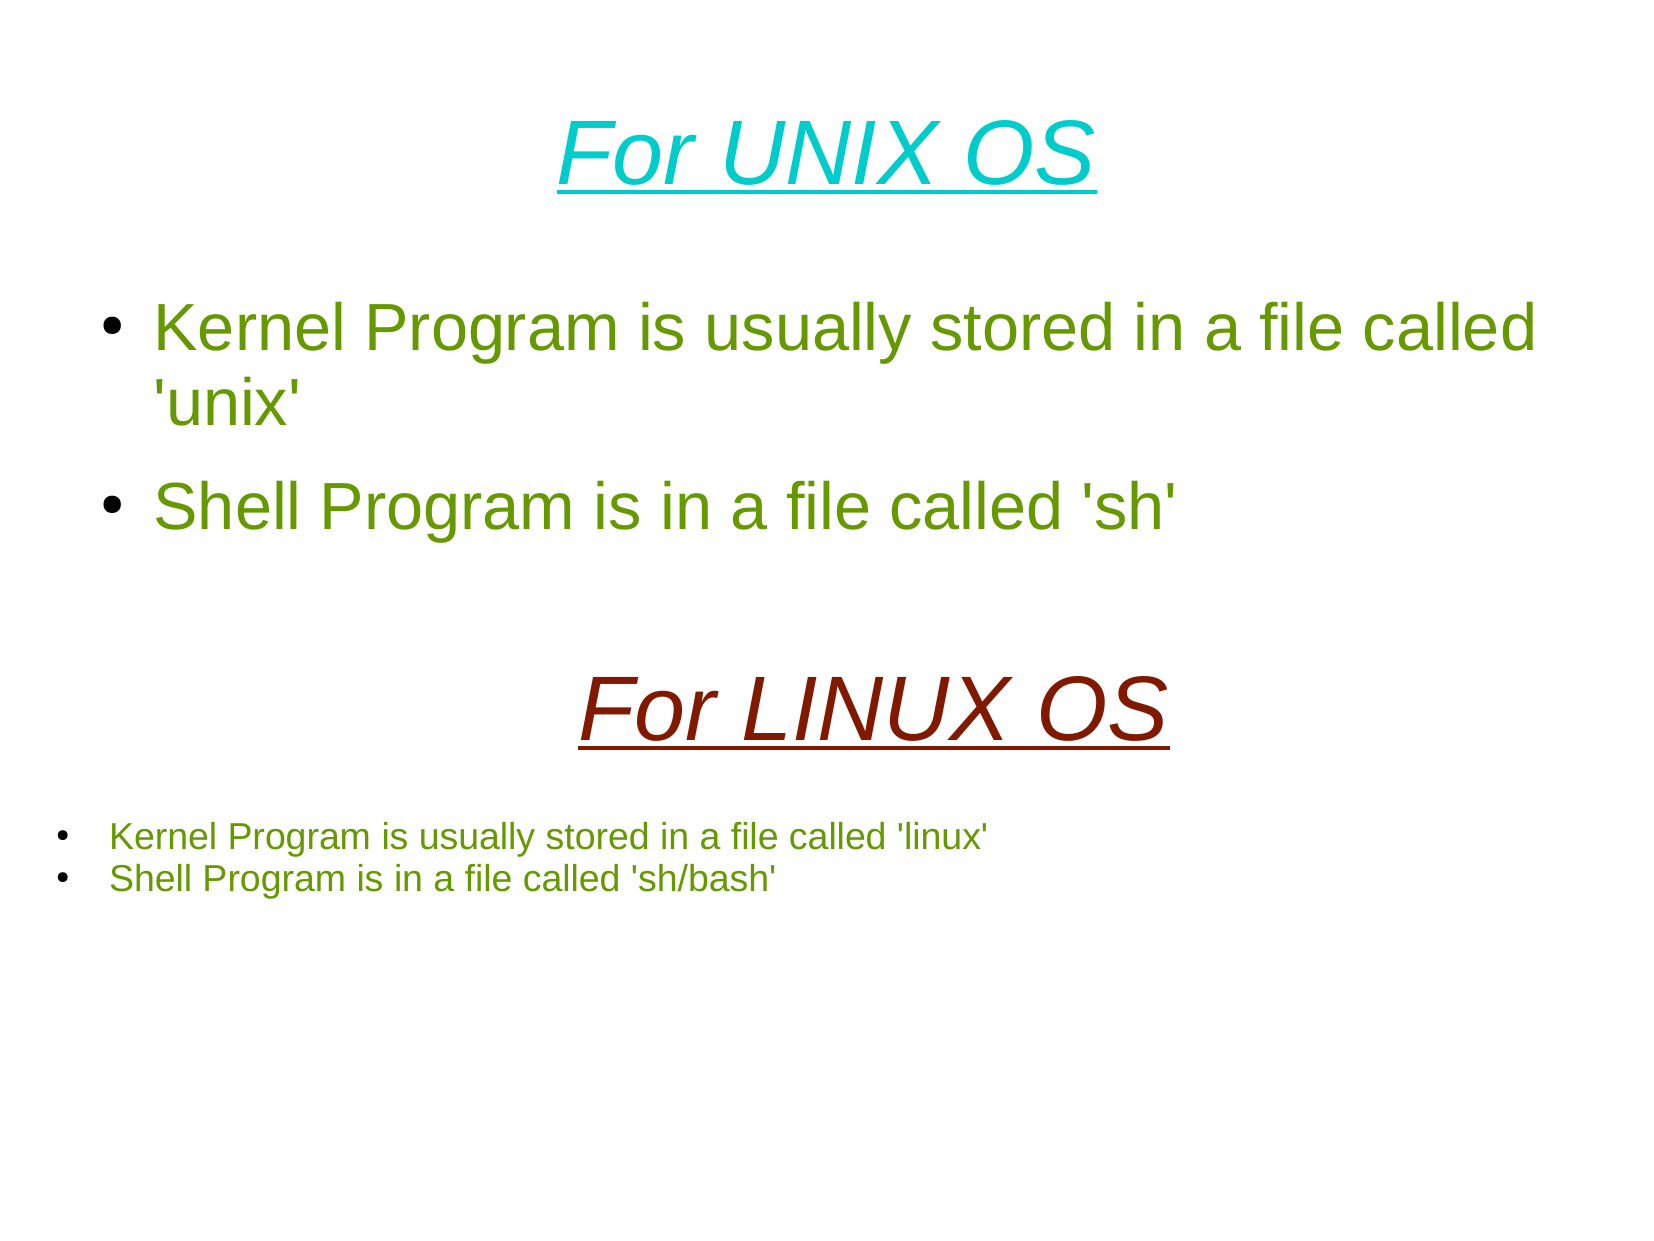

# For UNIX OS
Kernel Program is usually stored in a file called 'unix'
Shell Program is in a file called 'sh'
For LINUX OS
Kernel Program is usually stored in a file called 'linux'
Shell Program is in a file called 'sh/bash'